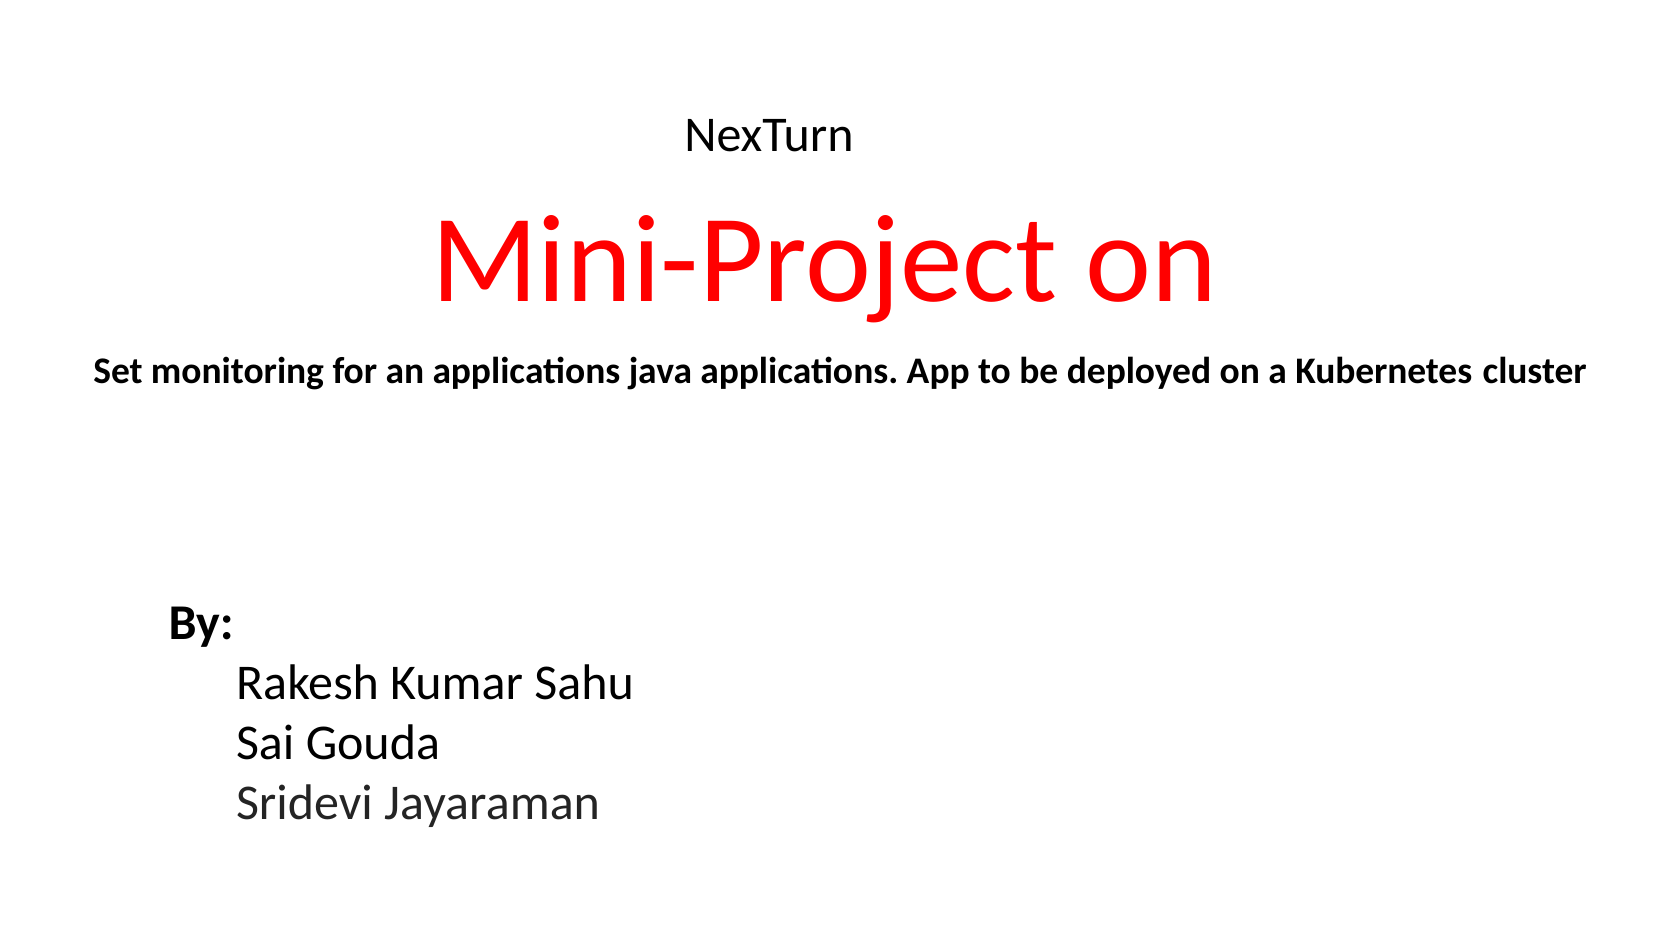

NexTurn
 Mini-Project on
Set monitoring for an applications java applications. App to be deployed on a Kubernetes cluster
By:
 Rakesh Kumar Sahu
 Sai Gouda
 Sridevi Jayaraman